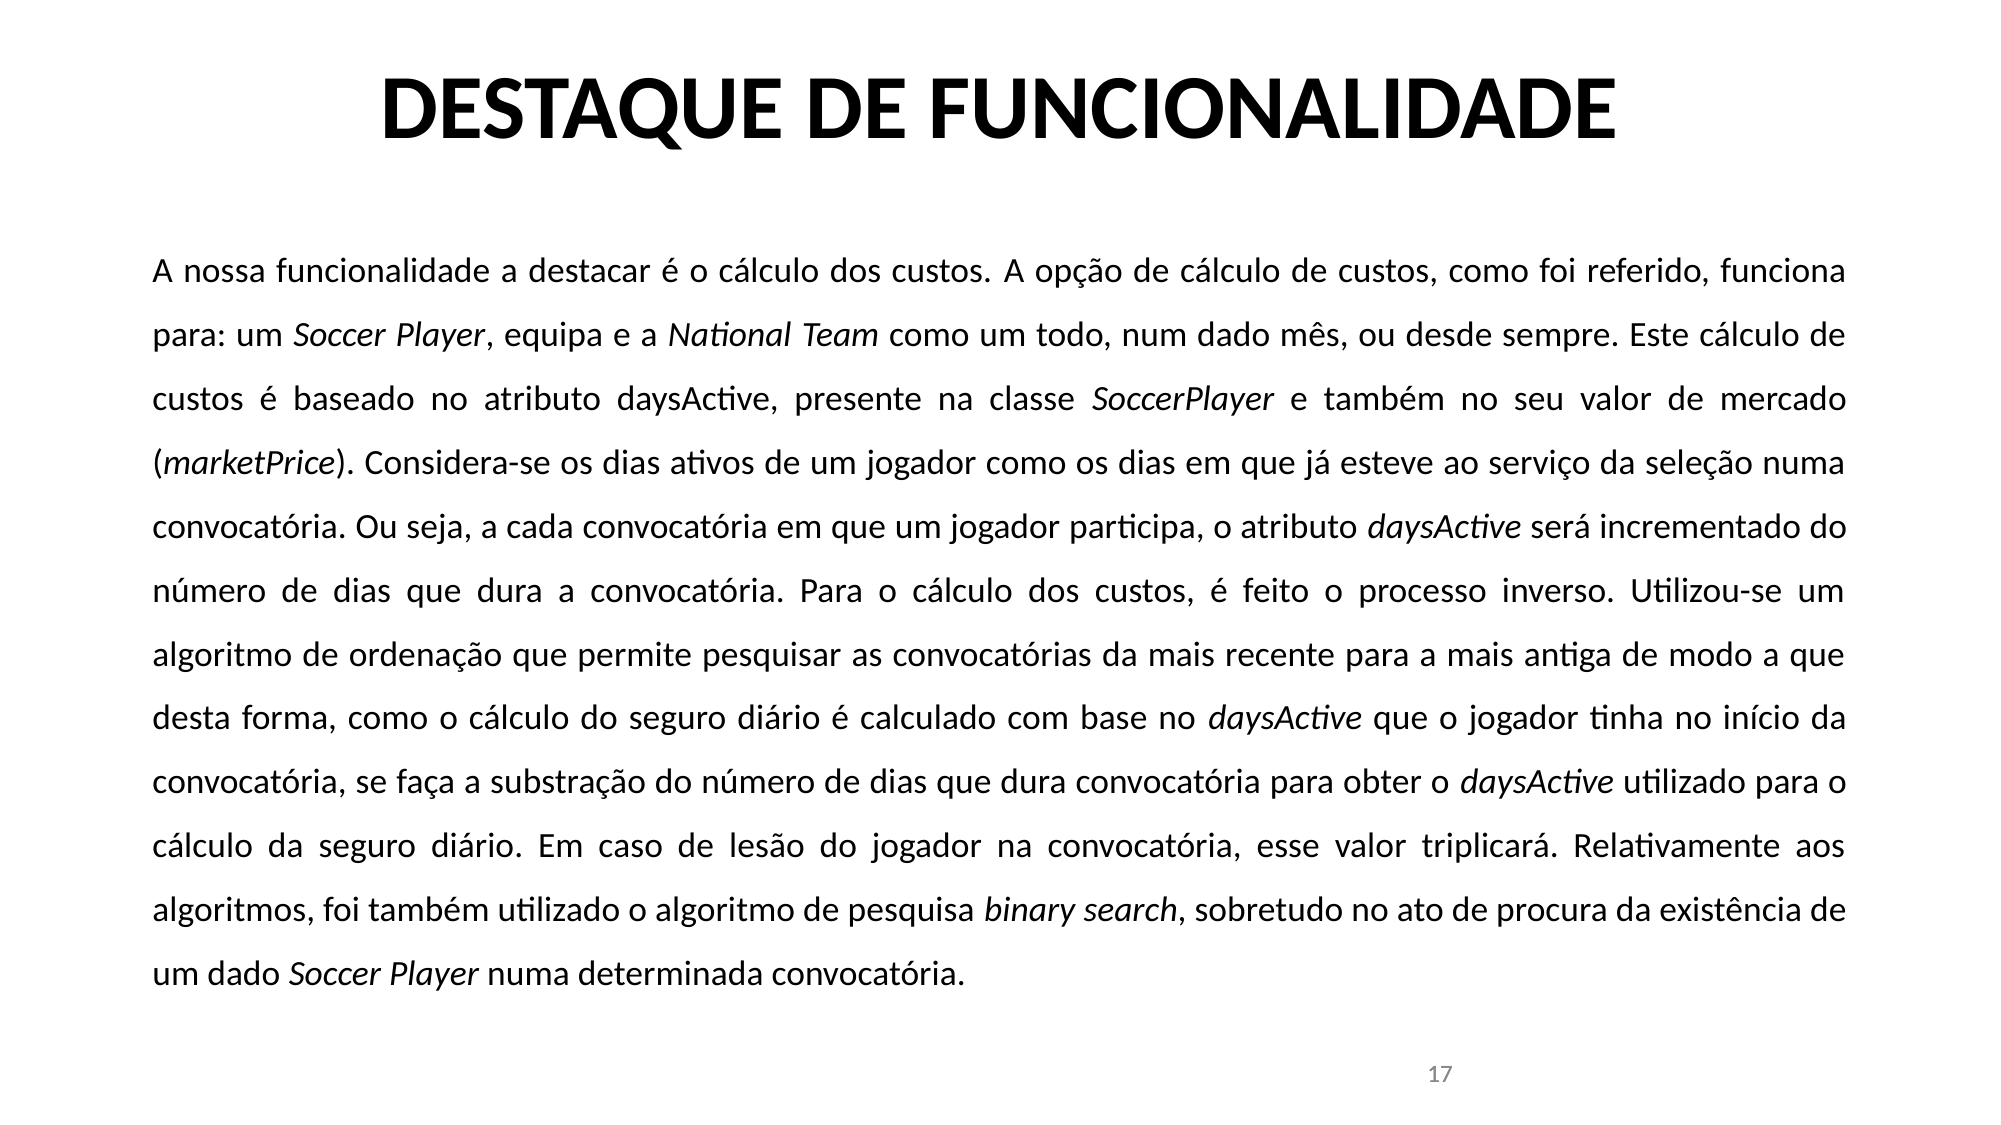

# DESTAQUE DE FUNCIONALIDADE
A nossa funcionalidade a destacar é o cálculo dos custos. A opção de cálculo de custos, como foi referido, funciona para: um Soccer Player, equipa e a National Team como um todo, num dado mês, ou desde sempre. Este cálculo de custos é baseado no atributo daysActive, presente na classe SoccerPlayer e também no seu valor de mercado (marketPrice). Considera-se os dias ativos de um jogador como os dias em que já esteve ao serviço da seleção numa convocatória. Ou seja, a cada convocatória em que um jogador participa, o atributo daysActive será incrementado do número de dias que dura a convocatória. Para o cálculo dos custos, é feito o processo inverso. Utilizou-se um algoritmo de ordenação que permite pesquisar as convocatórias da mais recente para a mais antiga de modo a que desta forma, como o cálculo do seguro diário é calculado com base no daysActive que o jogador tinha no início da convocatória, se faça a substração do número de dias que dura convocatória para obter o daysActive utilizado para o cálculo da seguro diário. Em caso de lesão do jogador na convocatória, esse valor triplicará. Relativamente aos algoritmos, foi também utilizado o algoritmo de pesquisa binary search, sobretudo no ato de procura da existência de um dado Soccer Player numa determinada convocatória.